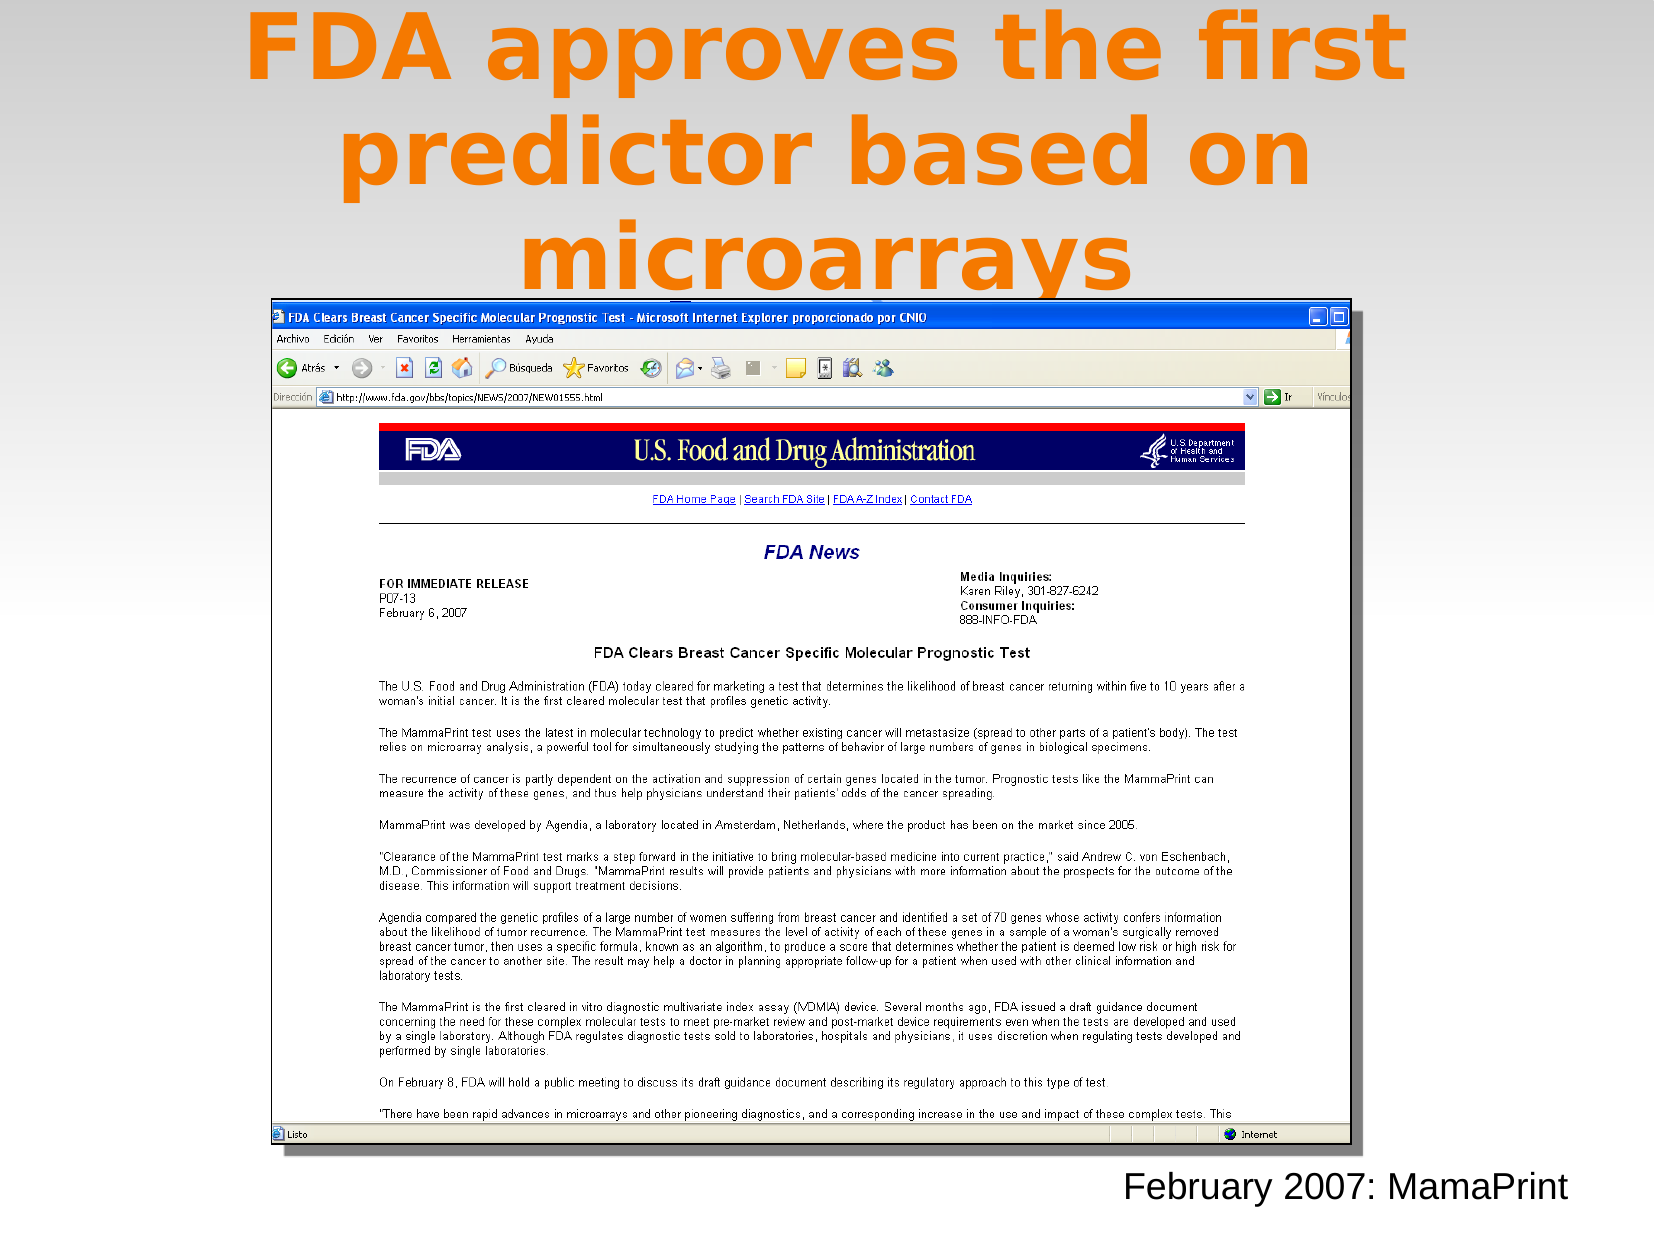

# FDA approves the first predictor based on microarrays
February 2007: MamaPrint